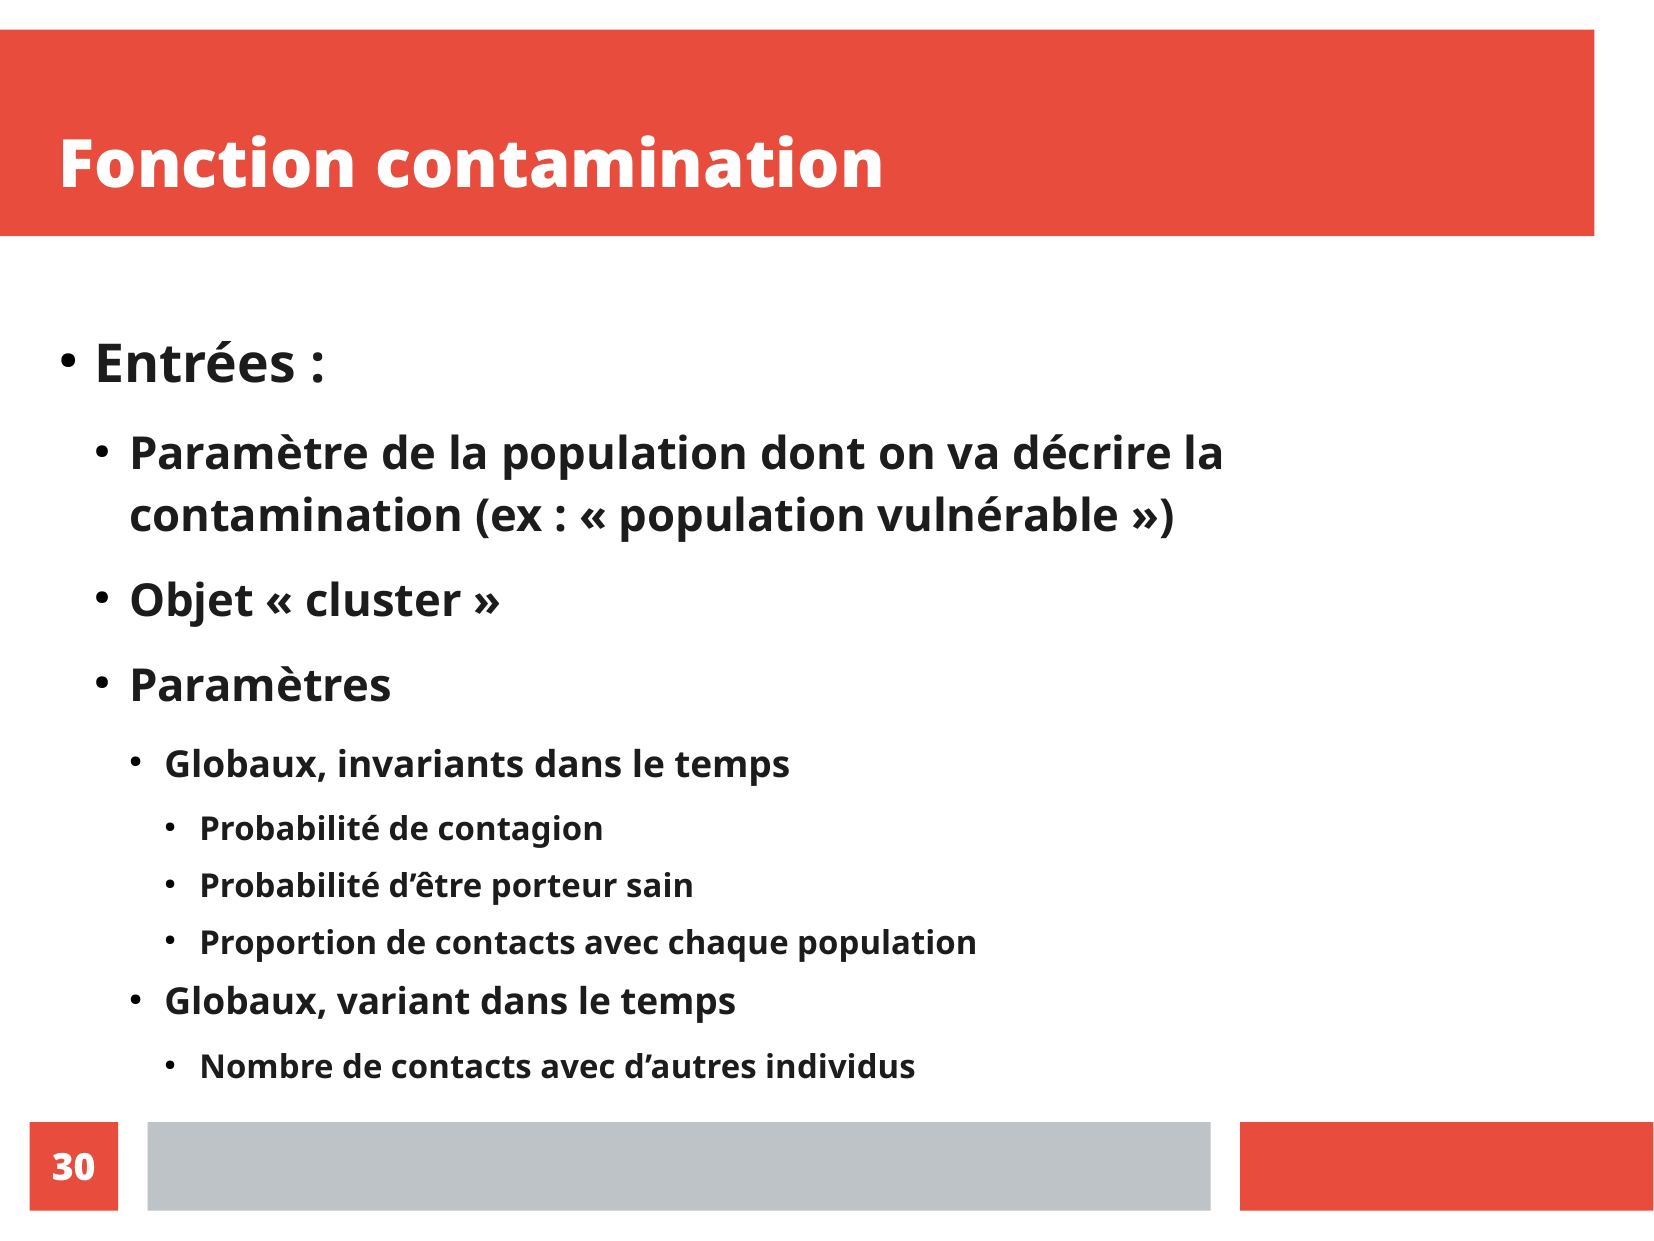

# Fonction contamination
Entrées :
Paramètre de la population dont on va décrire la contamination (ex : « population vulnérable »)
Objet « cluster »
Paramètres
Globaux, invariants dans le temps
Probabilité de contagion
Probabilité d’être porteur sain
Proportion de contacts avec chaque population
Globaux, variant dans le temps
Nombre de contacts avec d’autres individus
30